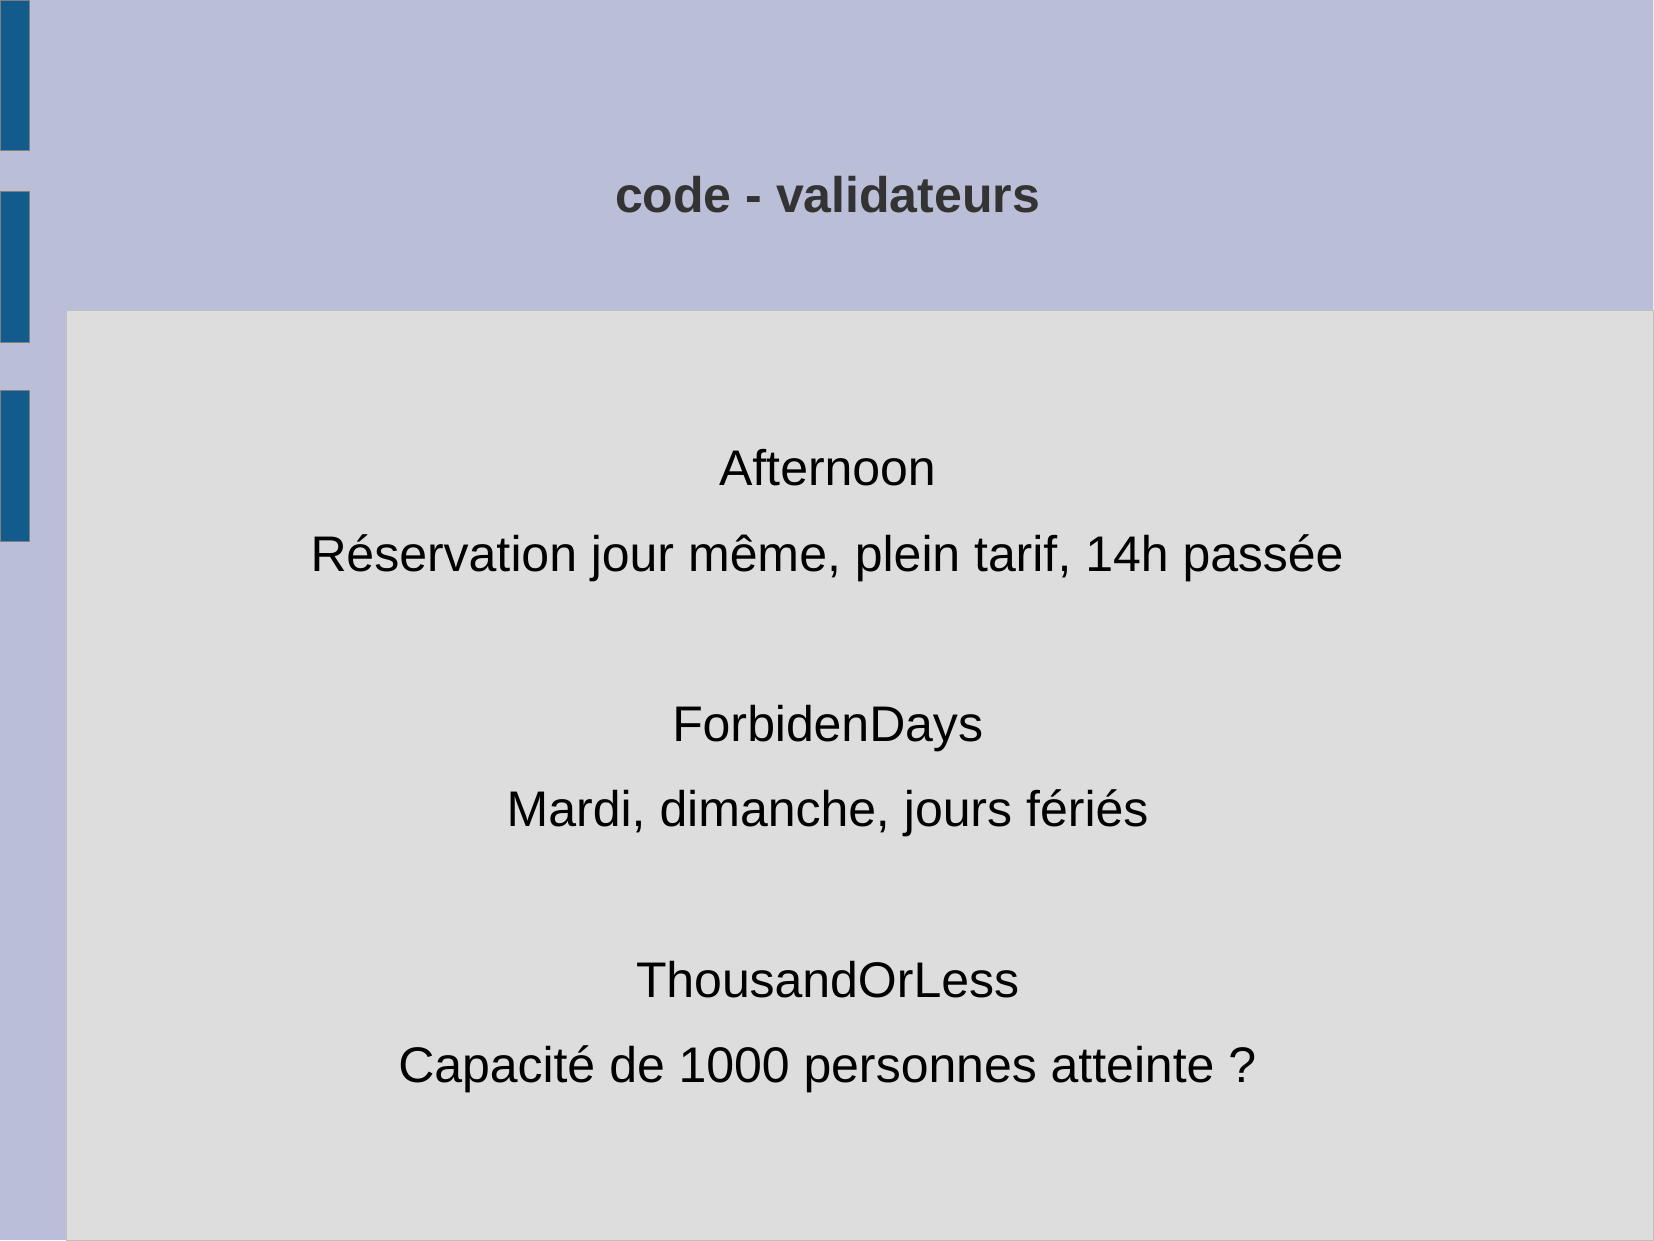

# code - validateurs
Afternoon
Réservation jour même, plein tarif, 14h passée
ForbidenDays
Mardi, dimanche, jours fériés
ThousandOrLess
Capacité de 1000 personnes atteinte ?